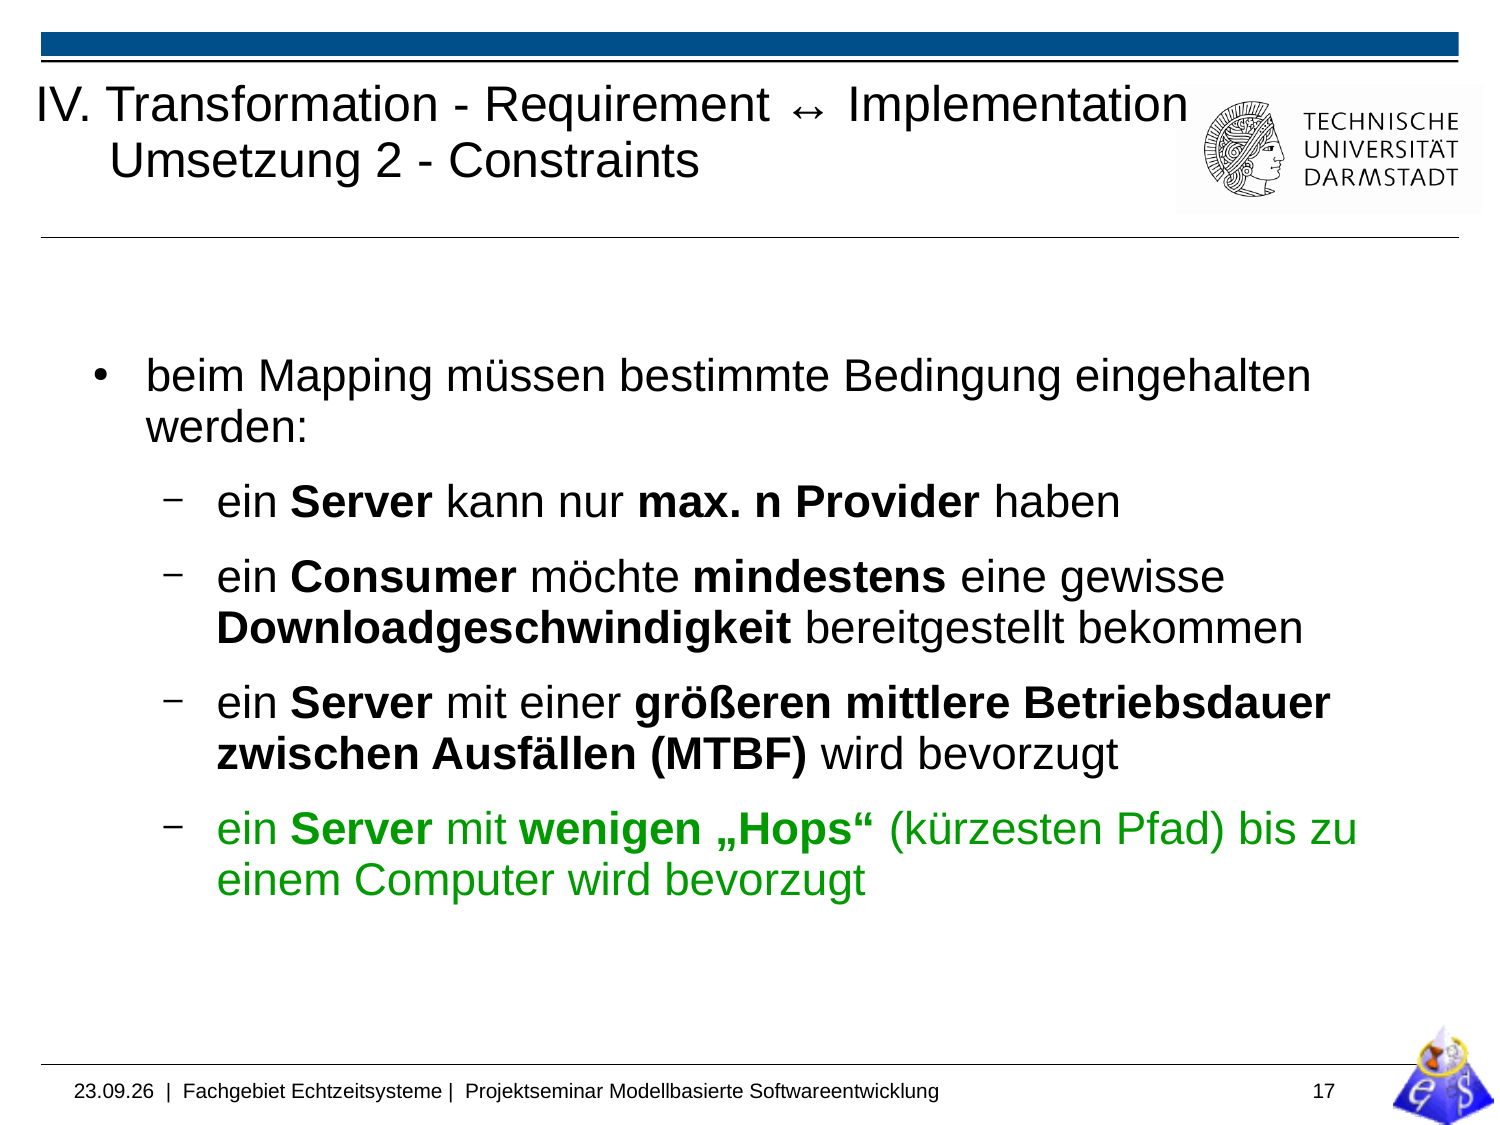

IV. Transformation - Requirement ↔ Implementation
	Umsetzung 2 - Constraints
# beim Mapping müssen bestimmte Bedingung eingehalten werden:
ein Server kann nur max. n Provider haben
ein Consumer möchte mindestens eine gewisse Downloadgeschwindigkeit bereitgestellt bekommen
ein Server mit einer größeren mittlere Betriebsdauer zwischen Ausfällen (MTBF) wird bevorzugt
ein Server mit wenigen „Hops“ (kürzesten Pfad) bis zu einem Computer wird bevorzugt